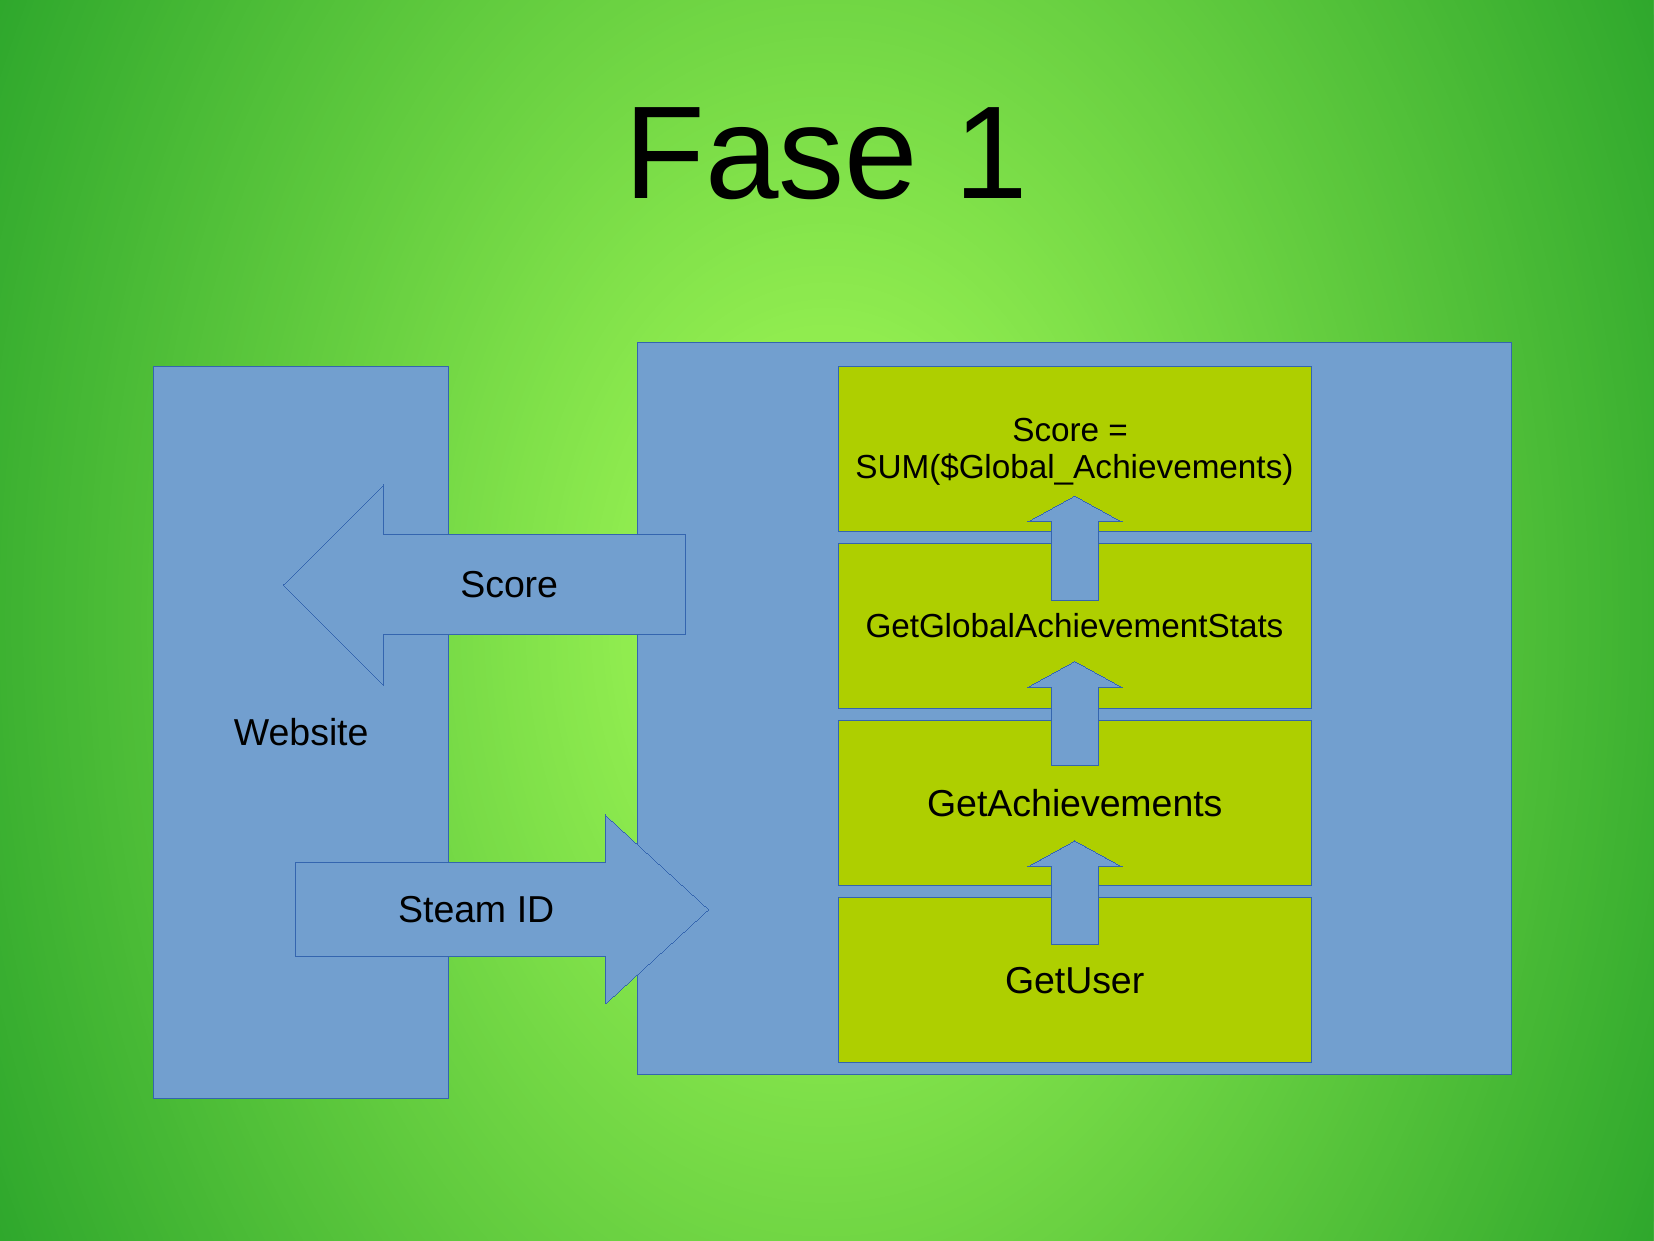

# Fase 1
Website
Score =
SUM($Global_Achievements)
Score
GetGlobalAchievementStats
GetAchievements
Steam ID
GetUser